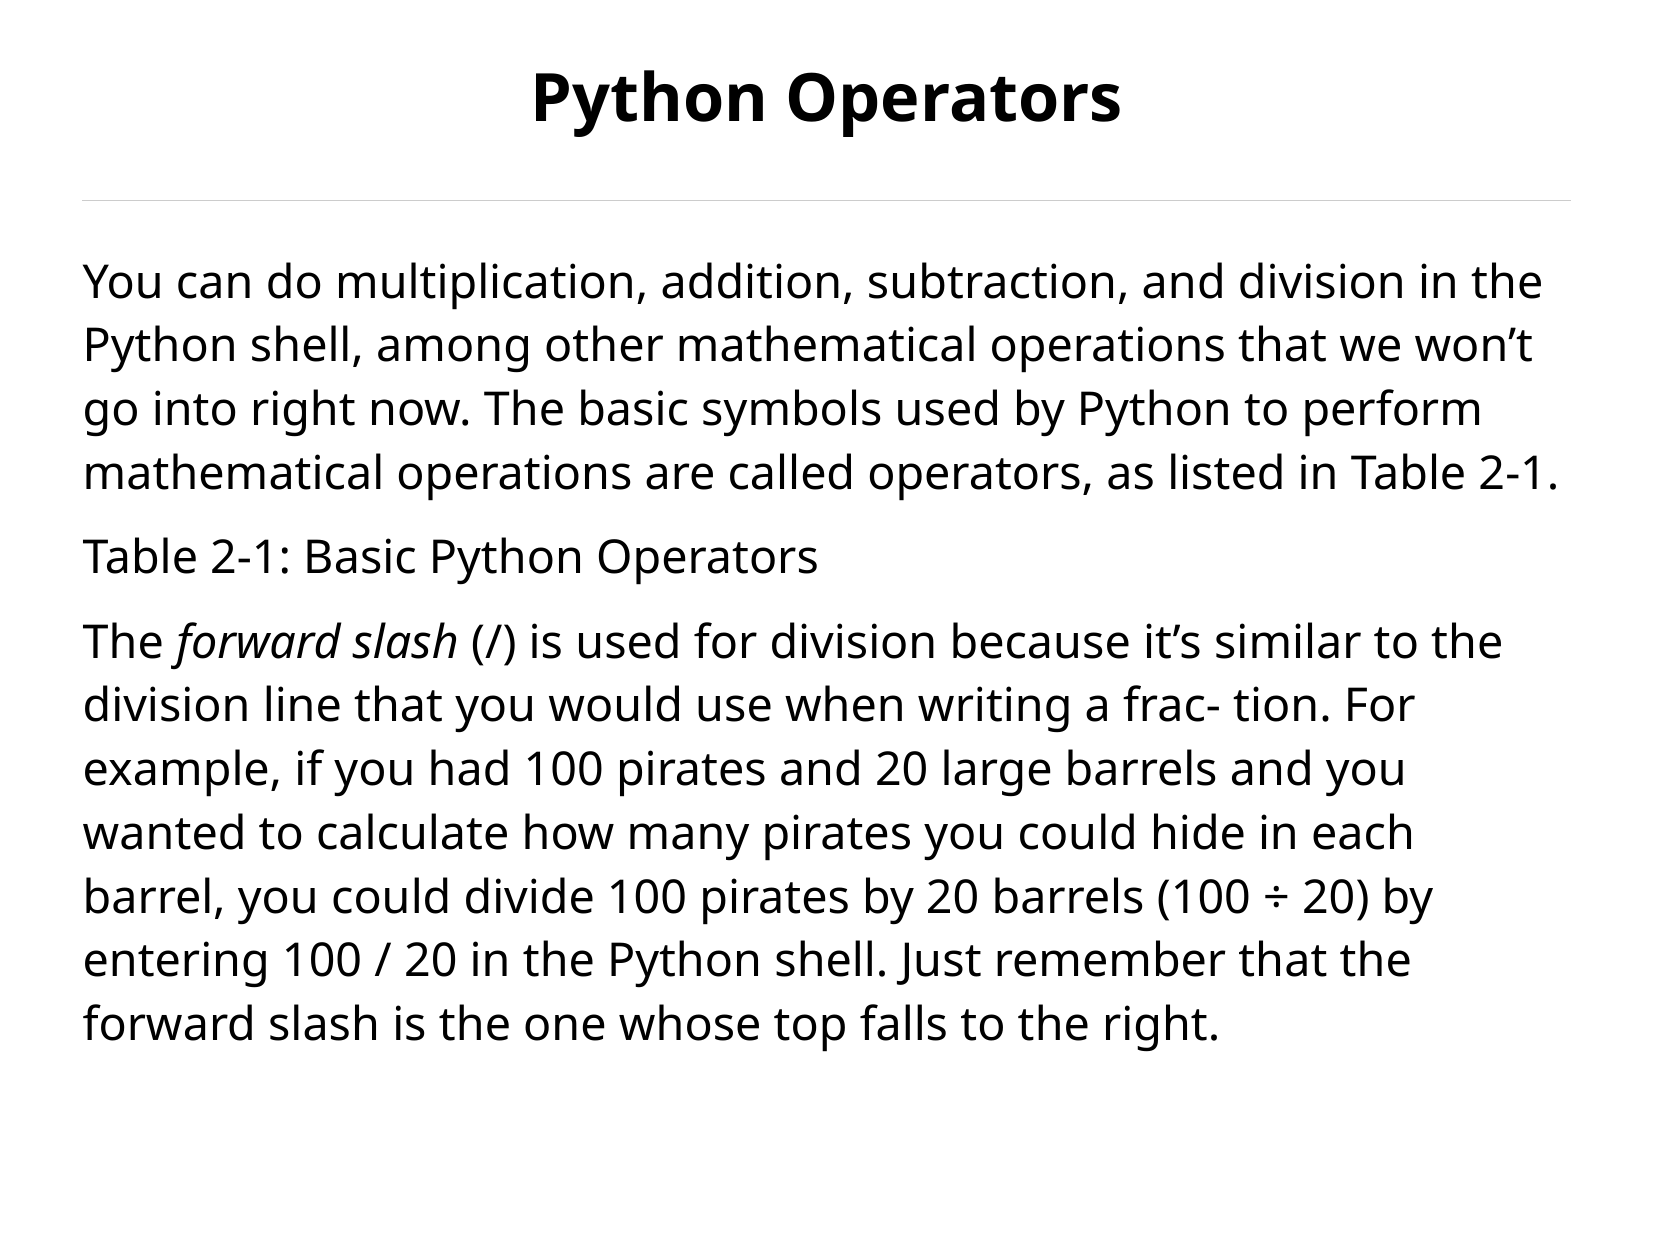

# Python Operators
You can do multiplication, addition, subtraction, and division in the Python shell, among other mathematical operations that we won’t go into right now. The basic symbols used by Python to perform mathematical operations are called operators, as listed in Table 2-1.
Table 2-1: Basic Python Operators
The forward slash (/) is used for division because it’s similar to the division line that you would use when writing a frac- tion. For example, if you had 100 pirates and 20 large barrels and you wanted to calculate how many pirates you could hide in each barrel, you could divide 100 pirates by 20 barrels (100 ÷ 20) by entering 100 / 20 in the Python shell. Just remember that the forward slash is the one whose top falls to the right.